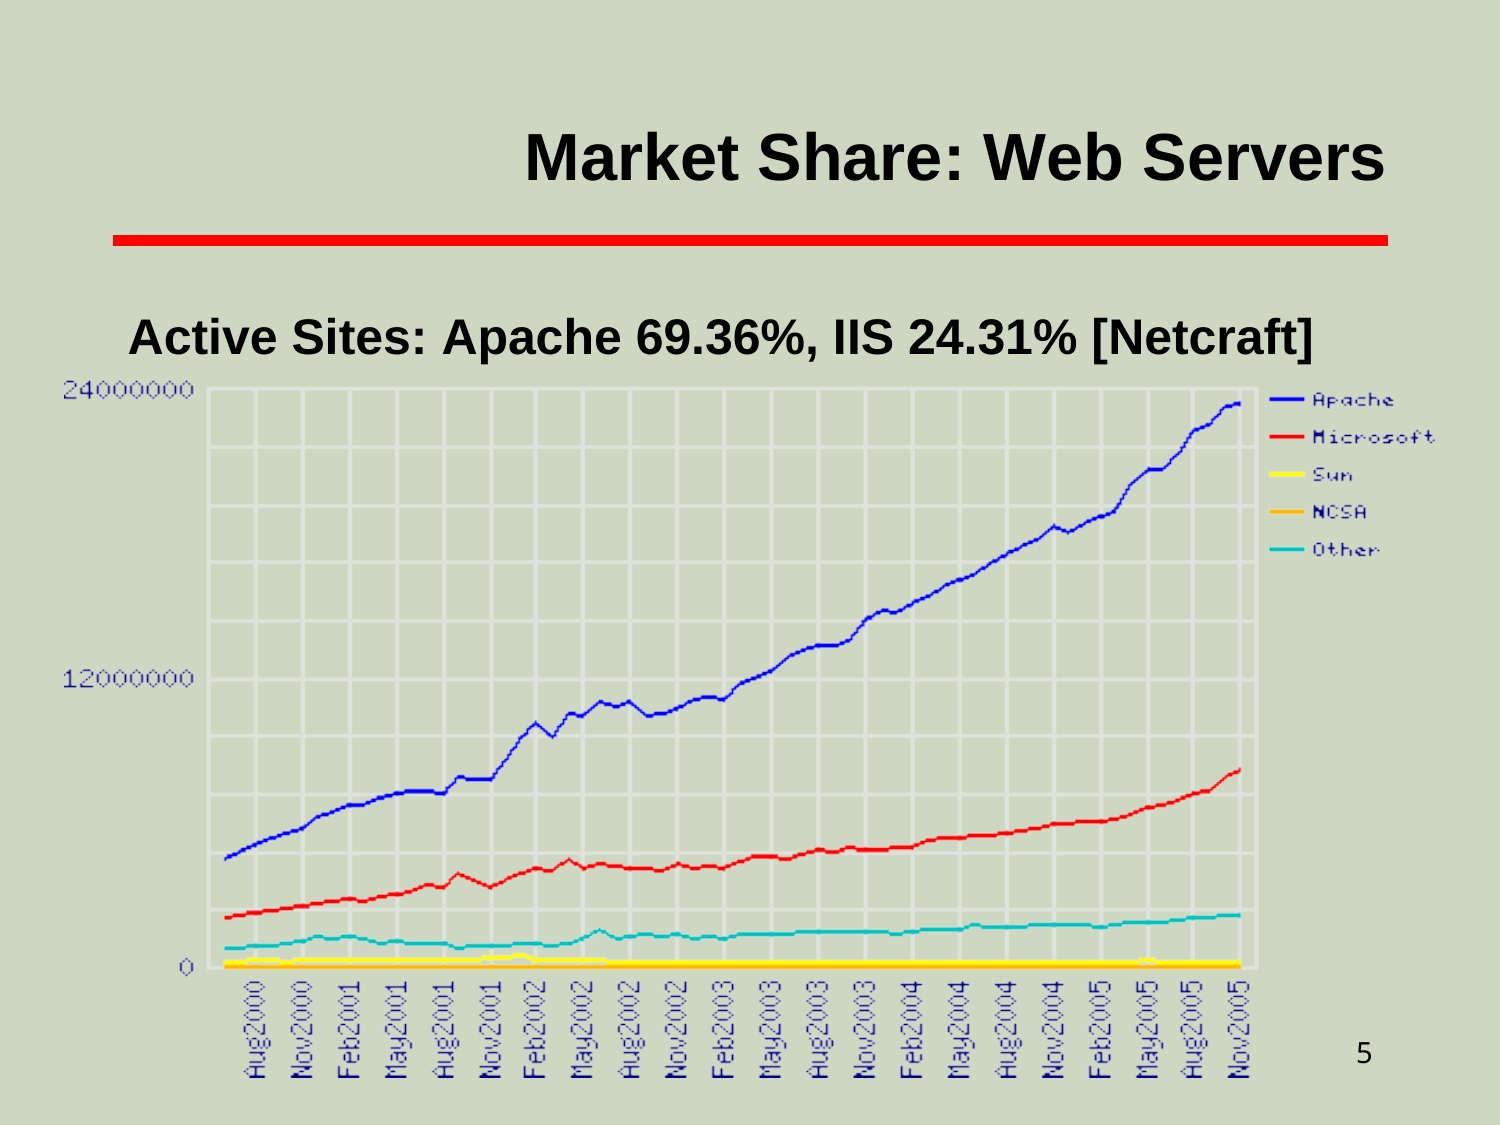

# Market Share: Web Servers
Active Sites: Apache 69.36%, IIS 24.31% [Netcraft]